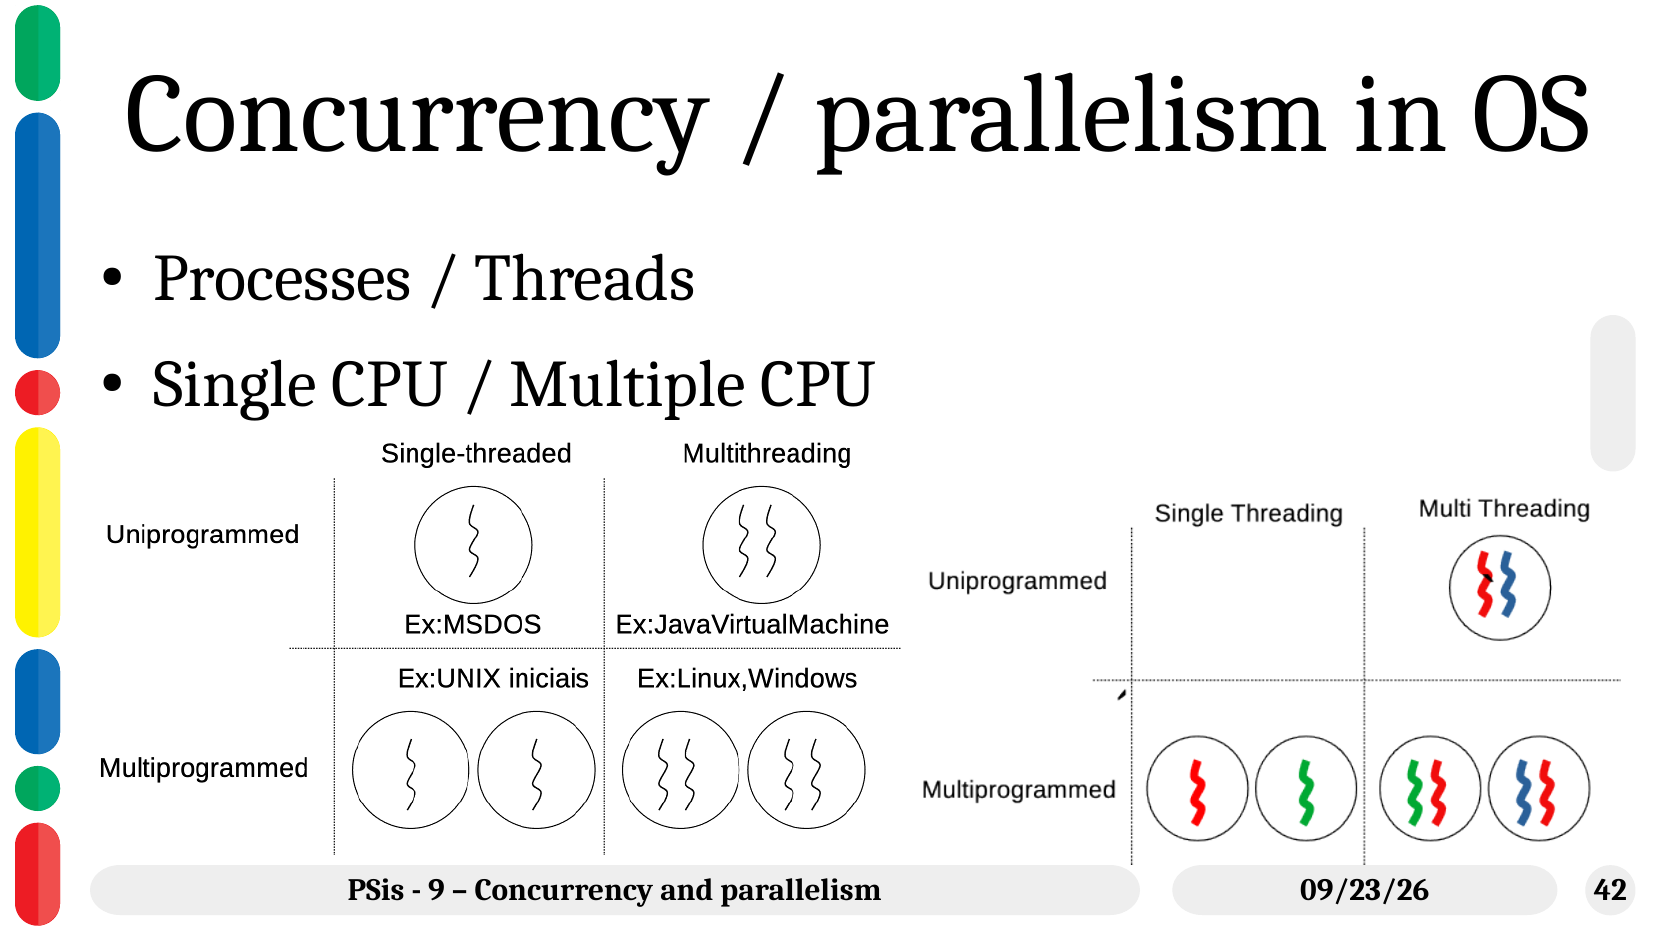

# Concurrency / parallelism in OS
Processes / Threads
Single CPU / Multiple CPU
PSis - 9 – Concurrency and parallelism
42